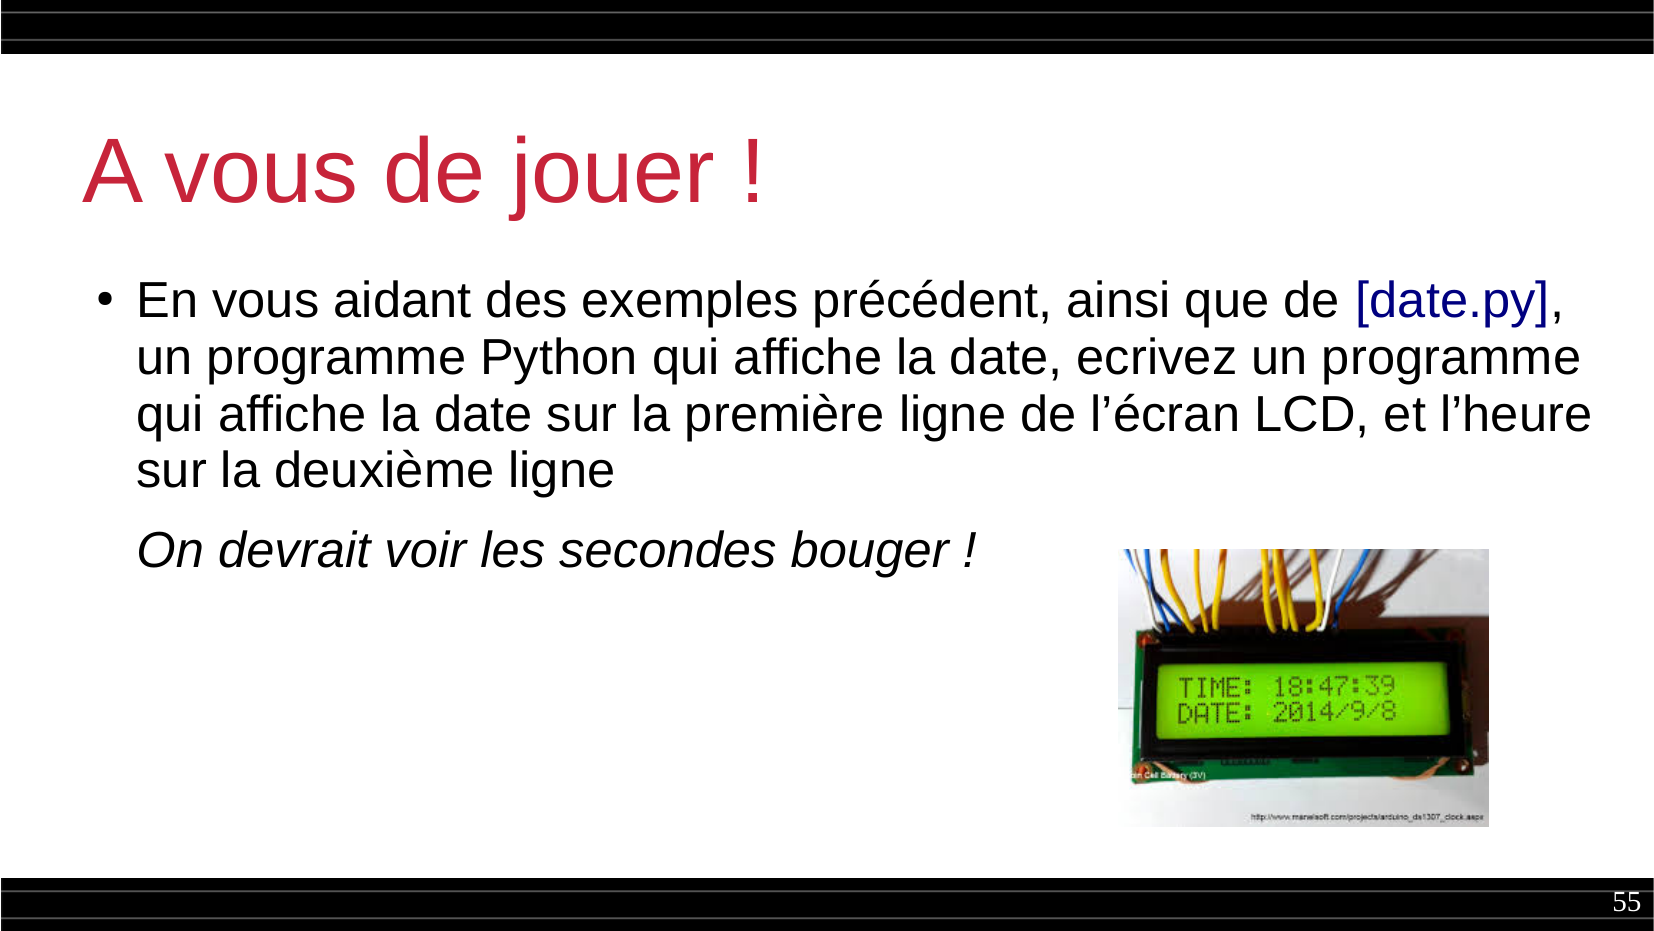

# A vous de jouer !
En vous aidant des exemples précédent, ainsi que de [date.py], un programme Python qui affiche la date, ecrivez un programme qui affiche la date sur la première ligne de l’écran LCD, et l’heure sur la deuxième ligne
On devrait voir les secondes bouger !